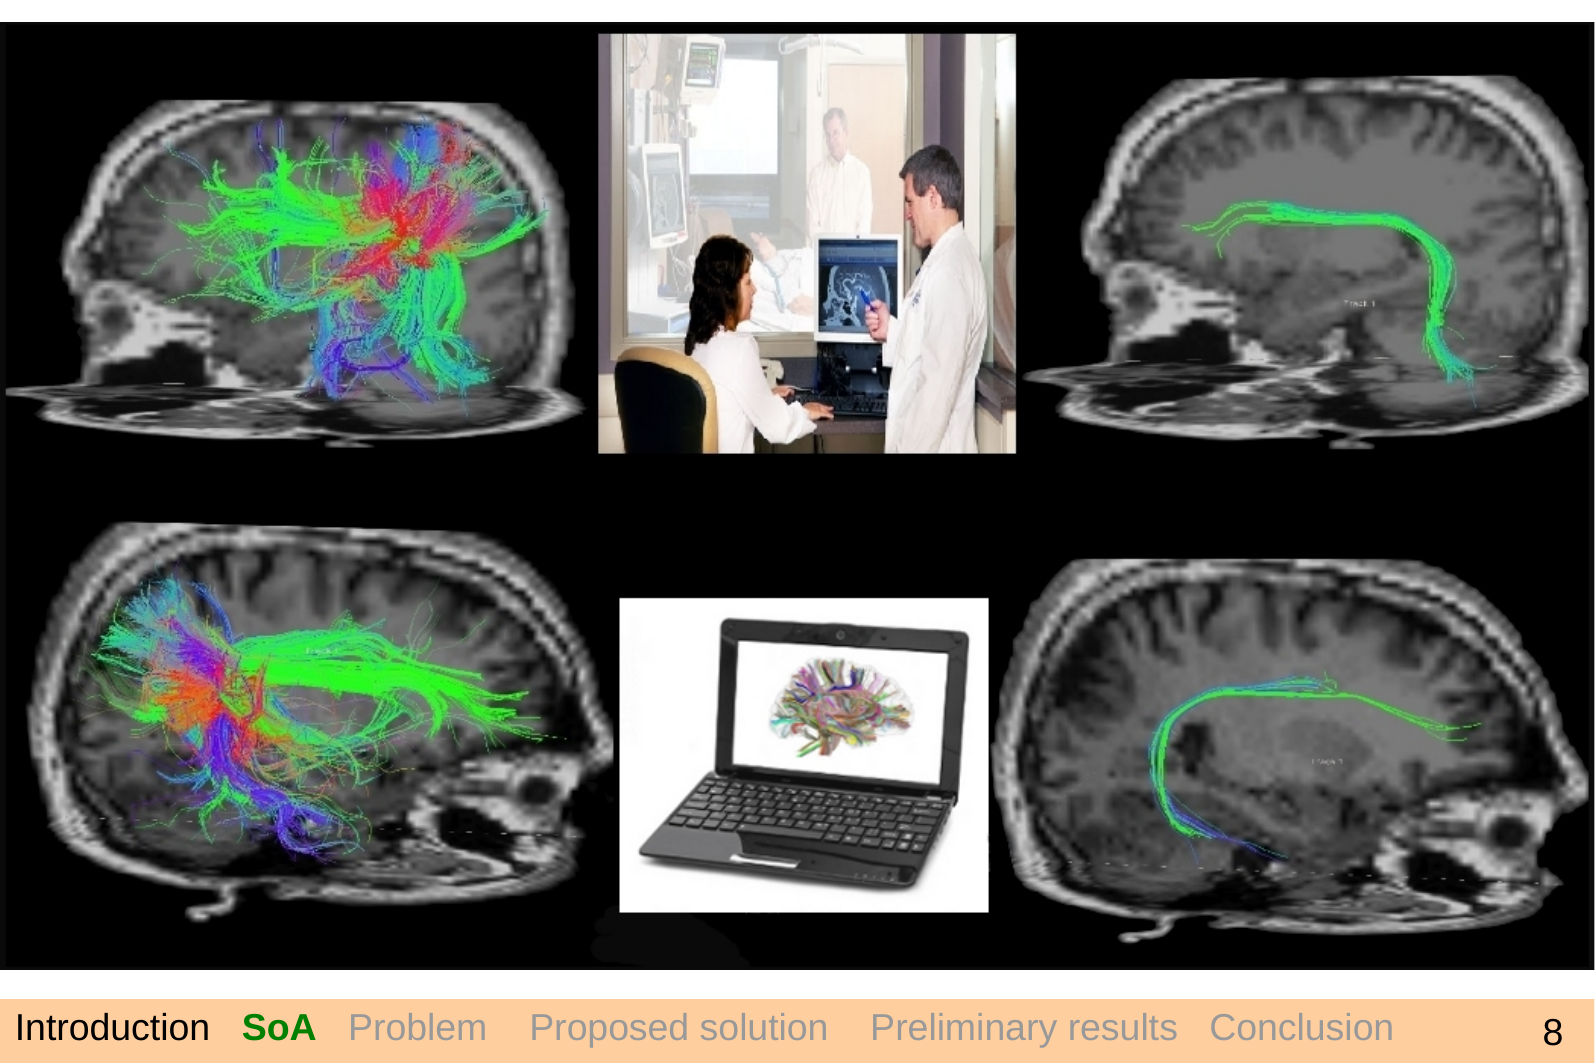

Introduction SoA Problem Proposed solution Preliminary results Conclusion